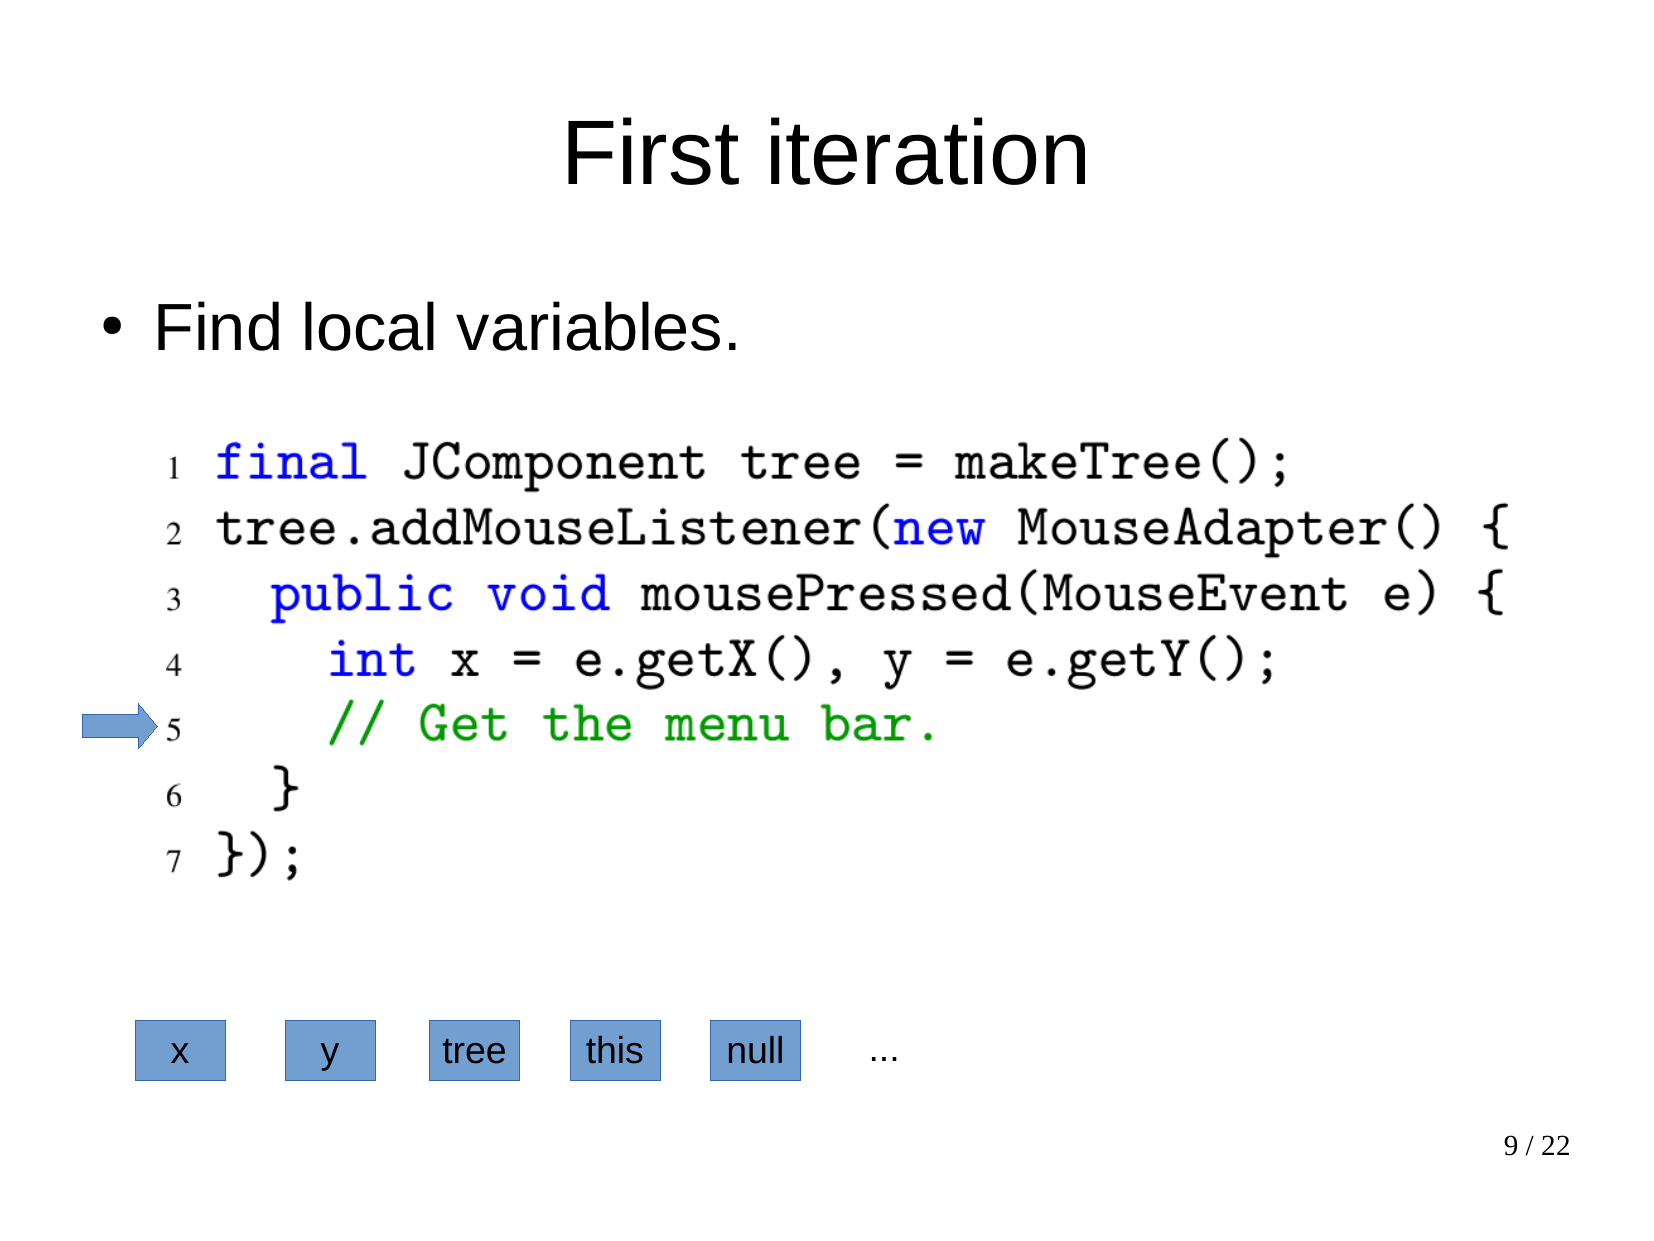

# First iteration
Find local variables.
x
y
tree
this
null
...
9